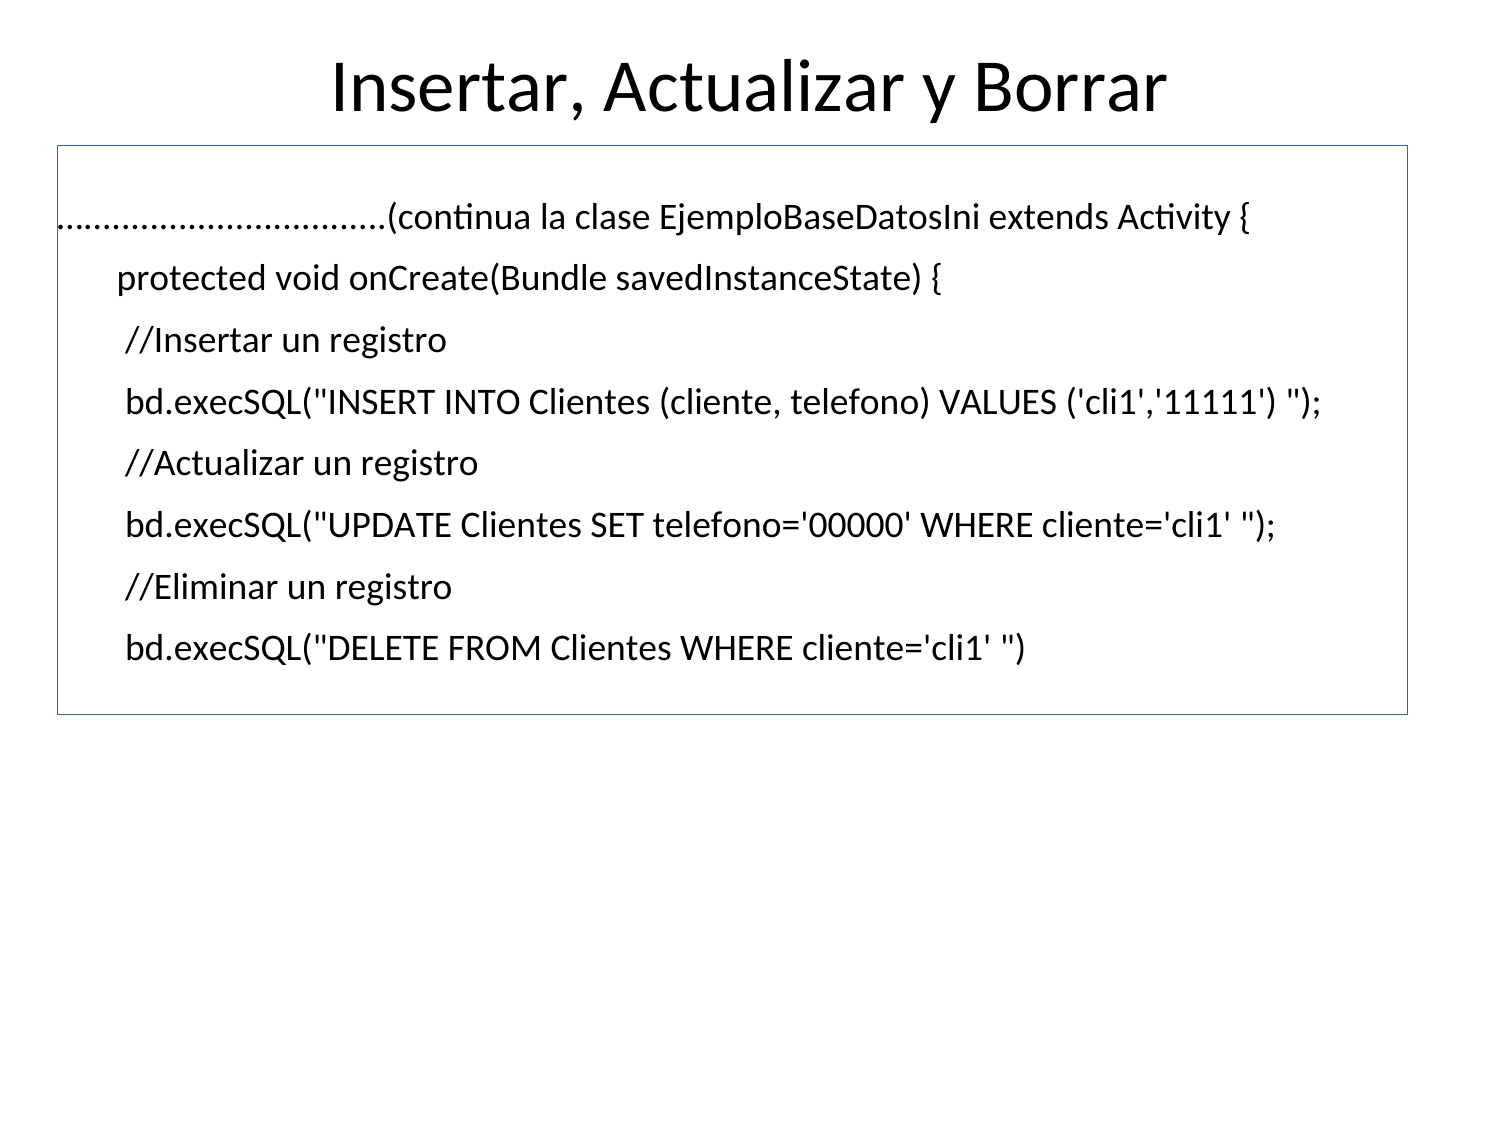

# Insertar, Actualizar y Borrar
…................................(continua la clase EjemploBaseDatosIni extends Activity {
 protected void onCreate(Bundle savedInstanceState) {
 //Insertar un registro
 bd.execSQL("INSERT INTO Clientes (cliente, telefono) VALUES ('cli1','11111') ");
 //Actualizar un registro
 bd.execSQL("UPDATE Clientes SET telefono='00000' WHERE cliente='cli1' ");
 //Eliminar un registro
 bd.execSQL("DELETE FROM Clientes WHERE cliente='cli1' ")